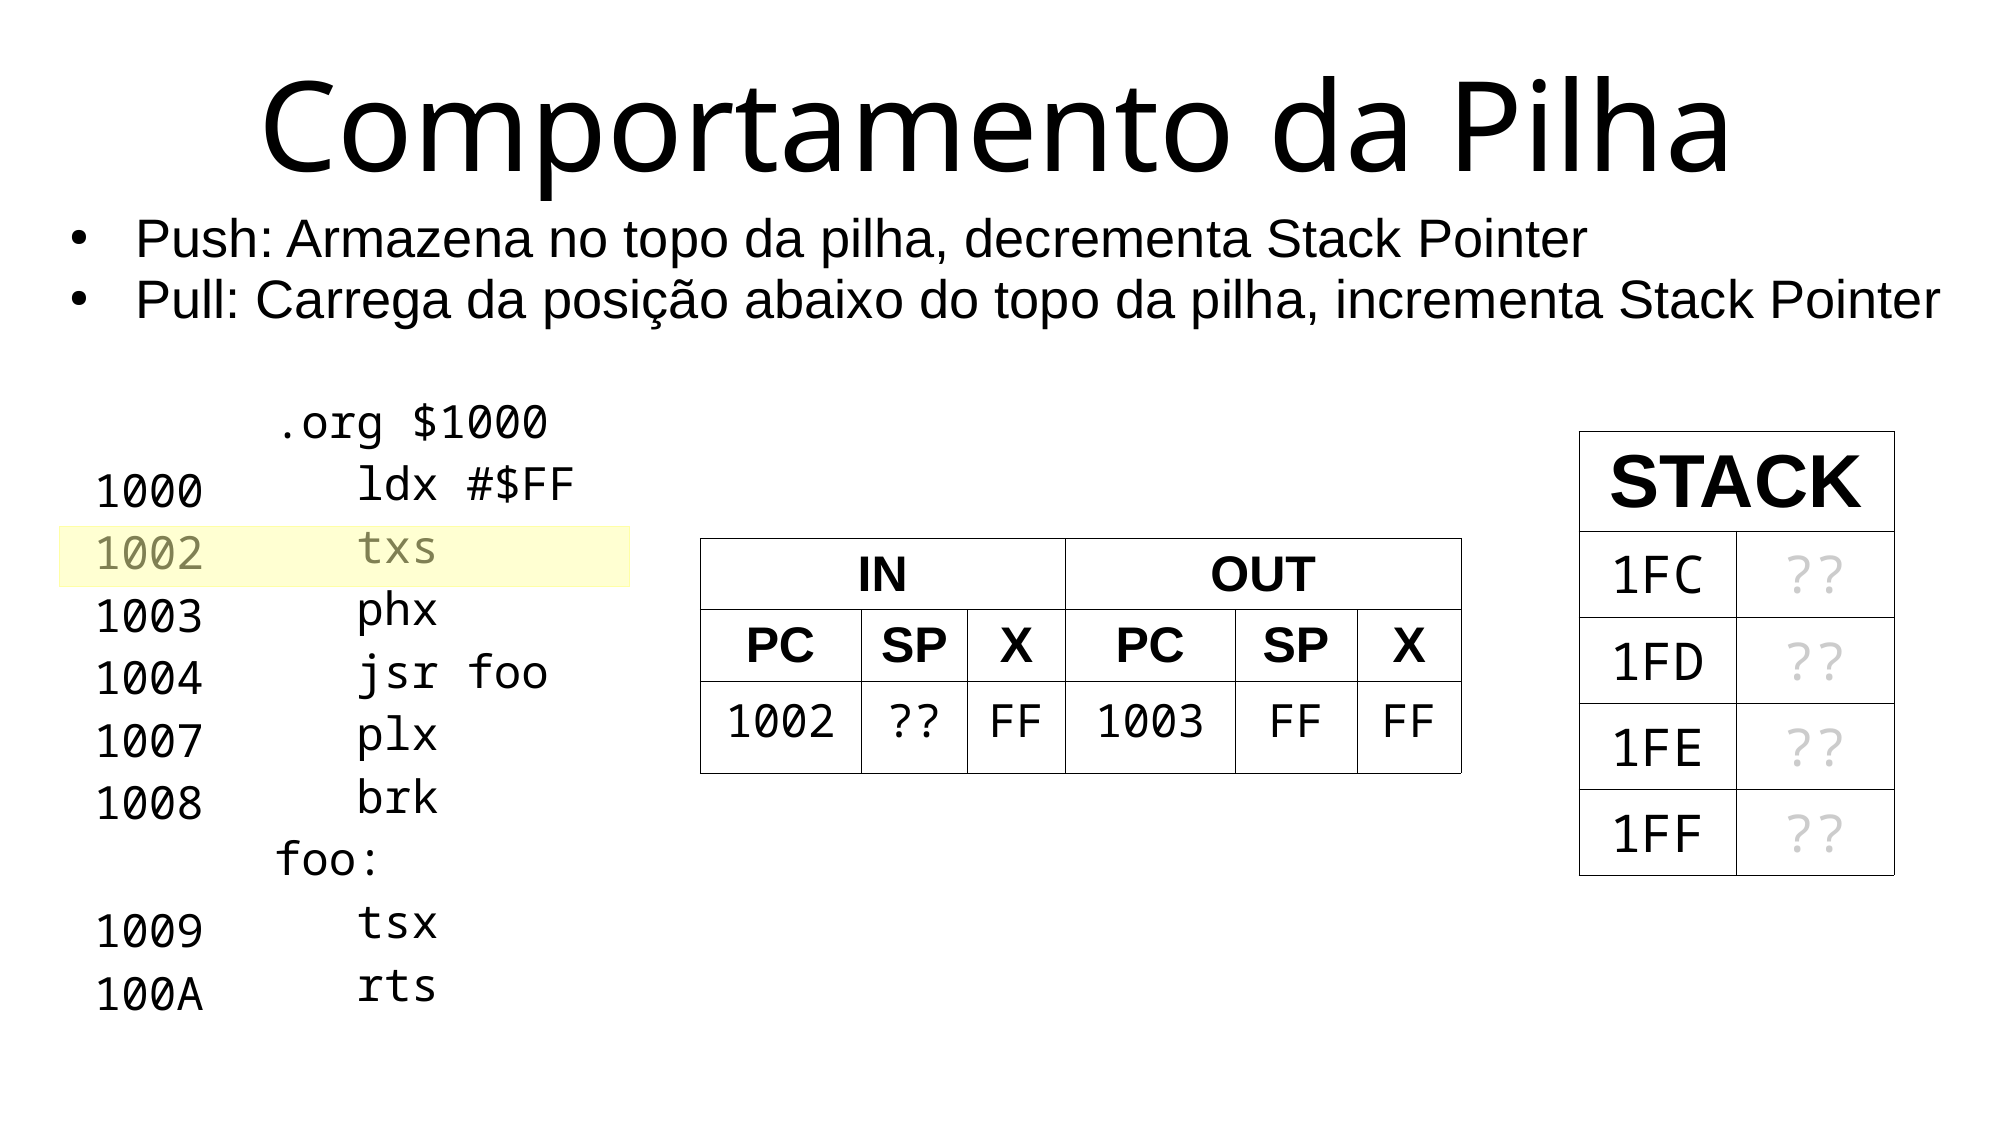

# Comportamento da Pilha
Push: Armazena no topo da pilha, decrementa Stack Pointer
Pull: Carrega da posição abaixo do topo da pilha, incrementa Stack Pointer
.org $1000
 ldx #$FF
 txs
 phx
 jsr foo
 plx
 brk
foo:
 tsx
 rts
| STACK | |
| --- | --- |
| 1FC | ?? |
| 1FD | ?? |
| 1FE | ?? |
| 1FF | ?? |
1000
1002
1003
1004
1007
1008
1009
100A
| IN | | | OUT | | |
| --- | --- | --- | --- | --- | --- |
| PC | SP | X | PC | SP | X |
| 1002 | ?? | FF | 1003 | FF | FF |